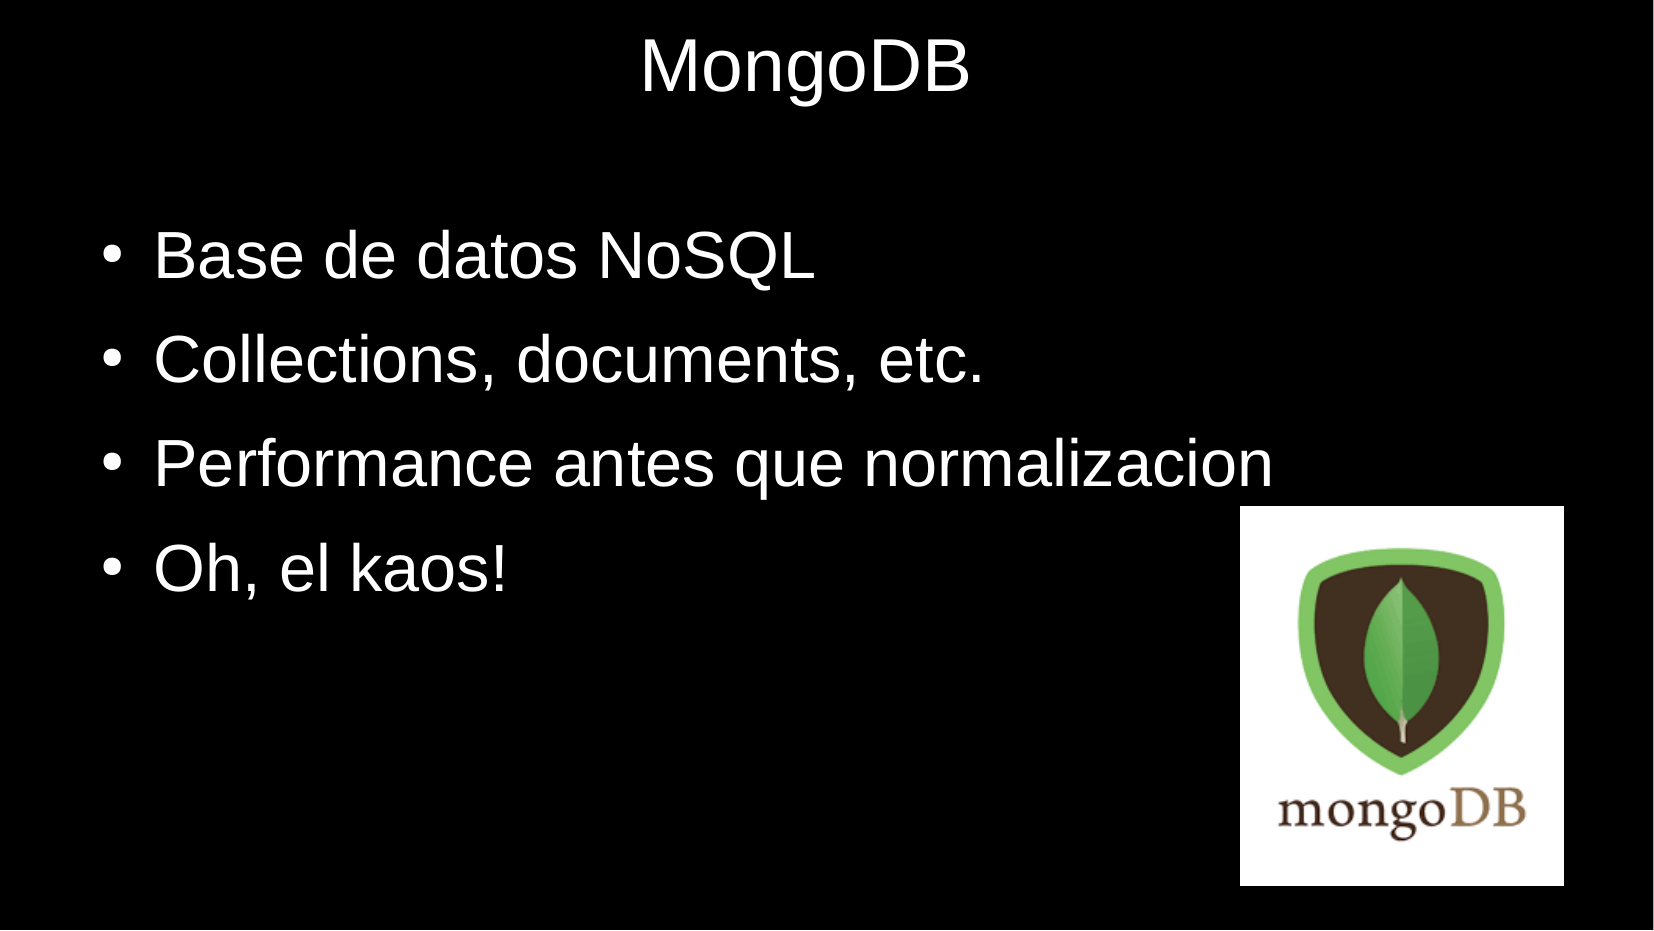

# MongoDB
Base de datos NoSQL
Collections, documents, etc.
Performance antes que normalizacion
Oh, el kaos!